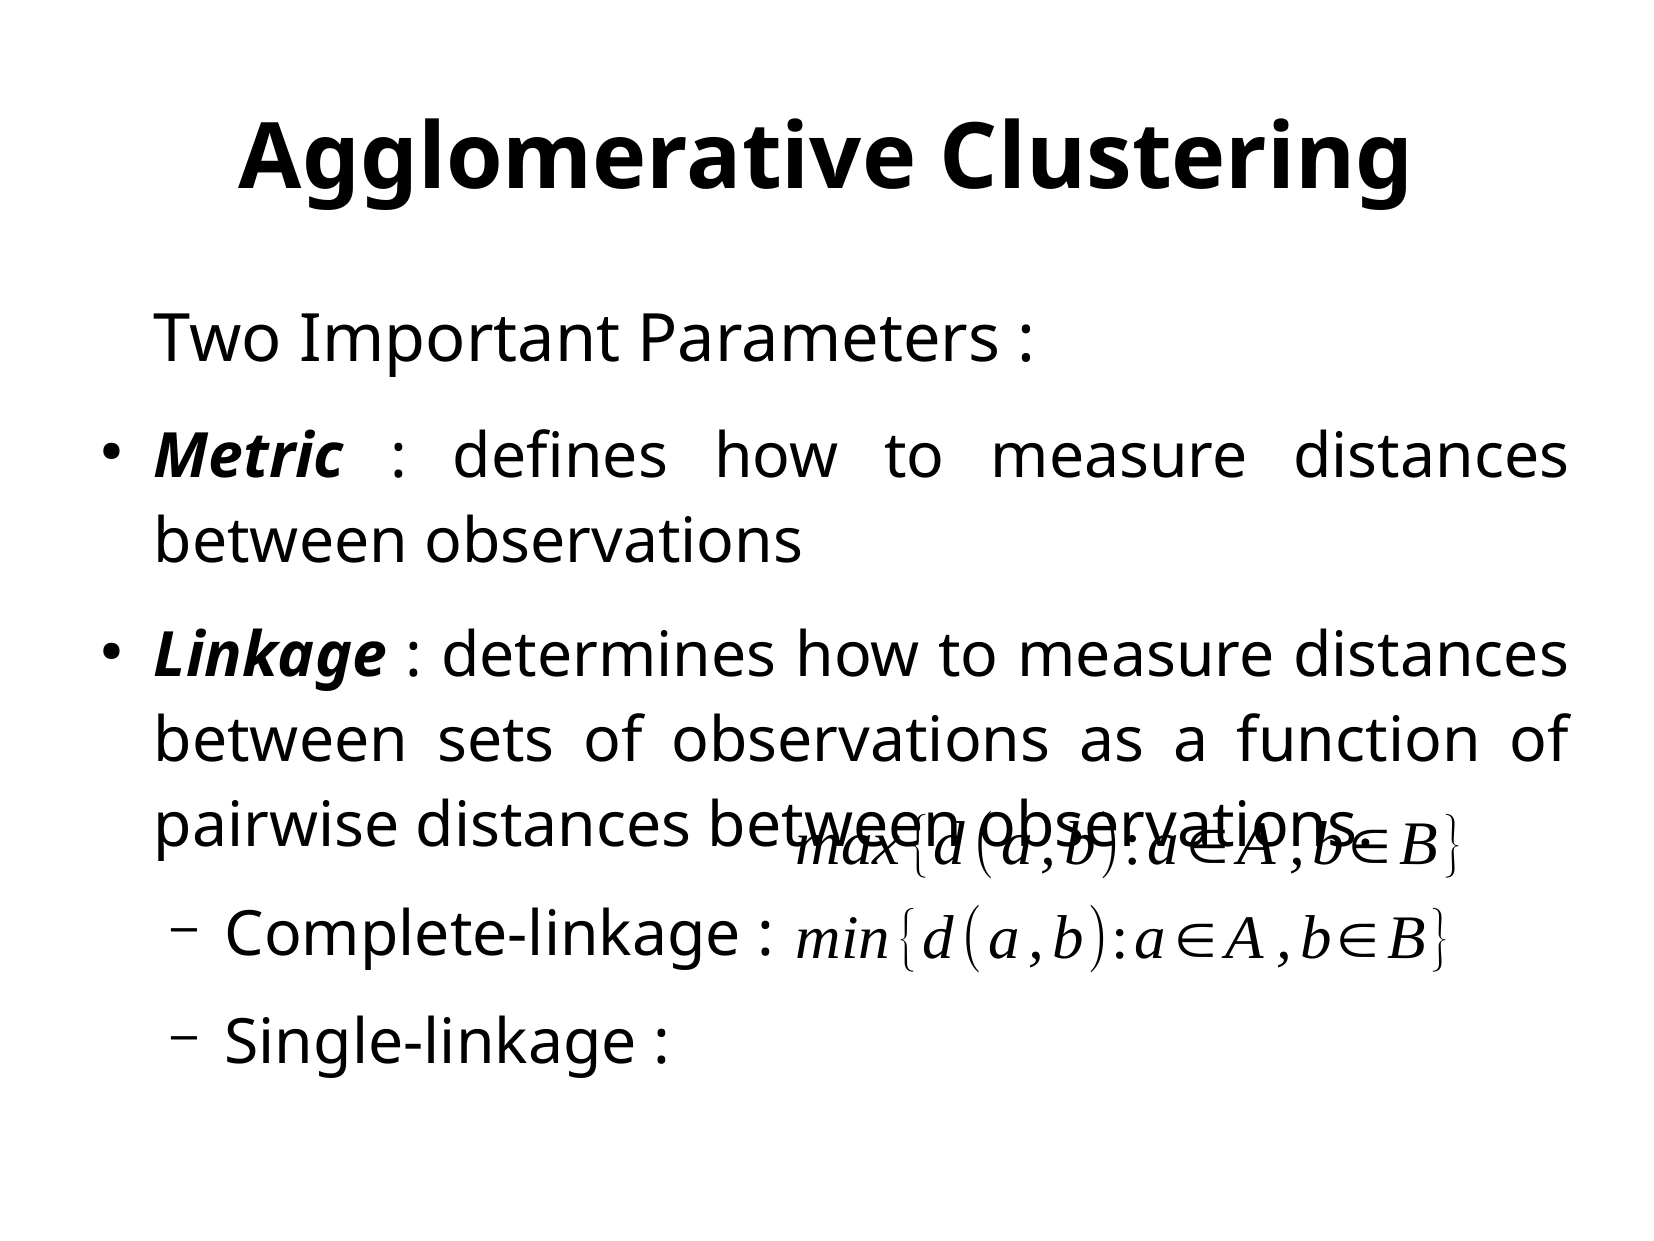

# Agglomerative Clustering
Two Important Parameters :
Metric : defines how to measure distances between observations
Linkage : determines how to measure distances between sets of observations as a function of pairwise distances between observations.
Complete-linkage :
Single-linkage :